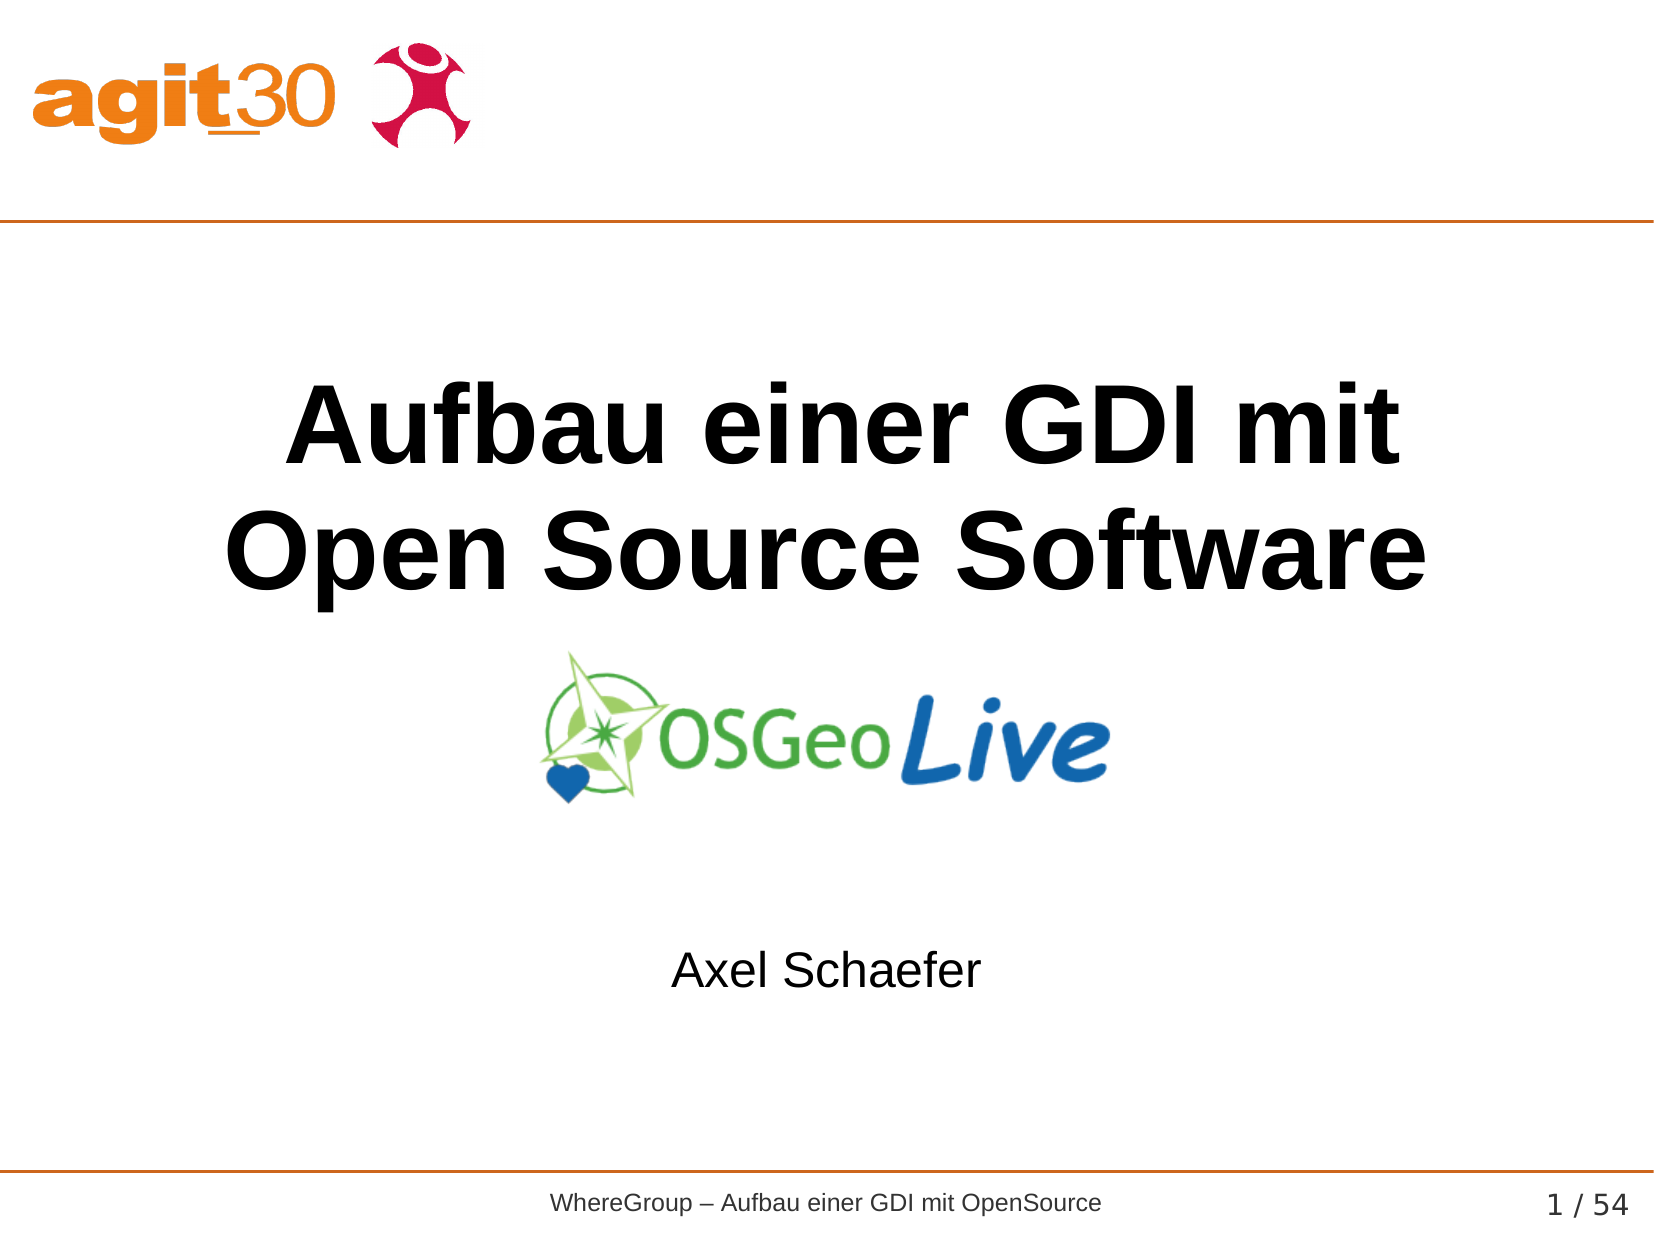

Aufbau einer GDI mit Open Source Software
Axel Schaefer